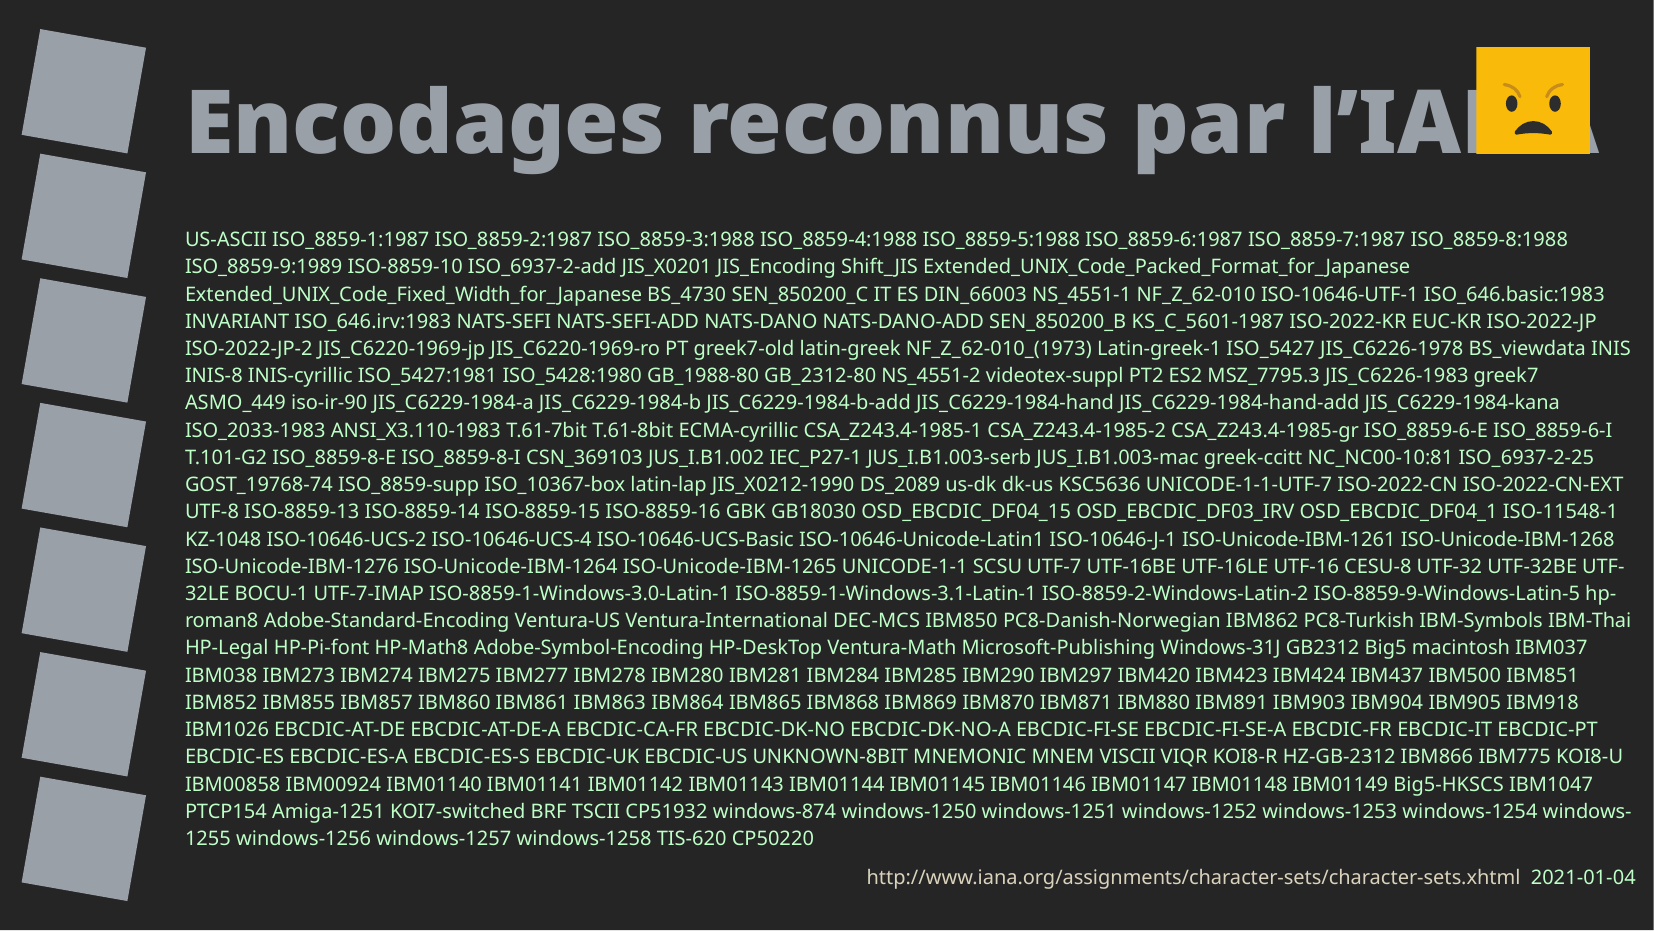

# Encodages reconnus par l’IANA
US-ASCII ISO_8859-1:1987 ISO_8859-2:1987 ISO_8859-3:1988 ISO_8859-4:1988 ISO_8859-5:1988 ISO_8859-6:1987 ISO_8859-7:1987 ISO_8859-8:1988 ISO_8859-9:1989 ISO-8859-10 ISO_6937-2-add JIS_X0201 JIS_Encoding Shift_JIS Extended_UNIX_Code_Packed_Format_for_Japanese Extended_UNIX_Code_Fixed_Width_for_Japanese BS_4730 SEN_850200_C IT ES DIN_66003 NS_4551-1 NF_Z_62-010 ISO-10646-UTF-1 ISO_646.basic:1983 INVARIANT ISO_646.irv:1983 NATS-SEFI NATS-SEFI-ADD NATS-DANO NATS-DANO-ADD SEN_850200_B KS_C_5601-1987 ISO-2022-KR EUC-KR ISO-2022-JP ISO-2022-JP-2 JIS_C6220-1969-jp JIS_C6220-1969-ro PT greek7-old latin-greek NF_Z_62-010_(1973) Latin-greek-1 ISO_5427 JIS_C6226-1978 BS_viewdata INIS INIS-8 INIS-cyrillic ISO_5427:1981 ISO_5428:1980 GB_1988-80 GB_2312-80 NS_4551-2 videotex-suppl PT2 ES2 MSZ_7795.3 JIS_C6226-1983 greek7 ASMO_449 iso-ir-90 JIS_C6229-1984-a JIS_C6229-1984-b JIS_C6229-1984-b-add JIS_C6229-1984-hand JIS_C6229-1984-hand-add JIS_C6229-1984-kana ISO_2033-1983 ANSI_X3.110-1983 T.61-7bit T.61-8bit ECMA-cyrillic CSA_Z243.4-1985-1 CSA_Z243.4-1985-2 CSA_Z243.4-1985-gr ISO_8859-6-E ISO_8859-6-I T.101-G2 ISO_8859-8-E ISO_8859-8-I CSN_369103 JUS_I.B1.002 IEC_P27-1 JUS_I.B1.003-serb JUS_I.B1.003-mac greek-ccitt NC_NC00-10:81 ISO_6937-2-25 GOST_19768-74 ISO_8859-supp ISO_10367-box latin-lap JIS_X0212-1990 DS_2089 us-dk dk-us KSC5636 UNICODE-1-1-UTF-7 ISO-2022-CN ISO-2022-CN-EXT UTF-8 ISO-8859-13 ISO-8859-14 ISO-8859-15 ISO-8859-16 GBK GB18030 OSD_EBCDIC_DF04_15 OSD_EBCDIC_DF03_IRV OSD_EBCDIC_DF04_1 ISO-11548-1 KZ-1048 ISO-10646-UCS-2 ISO-10646-UCS-4 ISO-10646-UCS-Basic ISO-10646-Unicode-Latin1 ISO-10646-J-1 ISO-Unicode-IBM-1261 ISO-Unicode-IBM-1268 ISO-Unicode-IBM-1276 ISO-Unicode-IBM-1264 ISO-Unicode-IBM-1265 UNICODE-1-1 SCSU UTF-7 UTF-16BE UTF-16LE UTF-16 CESU-8 UTF-32 UTF-32BE UTF-32LE BOCU-1 UTF-7-IMAP ISO-8859-1-Windows-3.0-Latin-1 ISO-8859-1-Windows-3.1-Latin-1 ISO-8859-2-Windows-Latin-2 ISO-8859-9-Windows-Latin-5 hp-roman8 Adobe-Standard-Encoding Ventura-US Ventura-International DEC-MCS IBM850 PC8-Danish-Norwegian IBM862 PC8-Turkish IBM-Symbols IBM-Thai HP-Legal HP-Pi-font HP-Math8 Adobe-Symbol-Encoding HP-DeskTop Ventura-Math Microsoft-Publishing Windows-31J GB2312 Big5 macintosh IBM037 IBM038 IBM273 IBM274 IBM275 IBM277 IBM278 IBM280 IBM281 IBM284 IBM285 IBM290 IBM297 IBM420 IBM423 IBM424 IBM437 IBM500 IBM851 IBM852 IBM855 IBM857 IBM860 IBM861 IBM863 IBM864 IBM865 IBM868 IBM869 IBM870 IBM871 IBM880 IBM891 IBM903 IBM904 IBM905 IBM918 IBM1026 EBCDIC-AT-DE EBCDIC-AT-DE-A EBCDIC-CA-FR EBCDIC-DK-NO EBCDIC-DK-NO-A EBCDIC-FI-SE EBCDIC-FI-SE-A EBCDIC-FR EBCDIC-IT EBCDIC-PT EBCDIC-ES EBCDIC-ES-A EBCDIC-ES-S EBCDIC-UK EBCDIC-US UNKNOWN-8BIT MNEMONIC MNEM VISCII VIQR KOI8-R HZ-GB-2312 IBM866 IBM775 KOI8-U IBM00858 IBM00924 IBM01140 IBM01141 IBM01142 IBM01143 IBM01144 IBM01145 IBM01146 IBM01147 IBM01148 IBM01149 Big5-HKSCS IBM1047 PTCP154 Amiga-1251 KOI7-switched BRF TSCII CP51932 windows-874 windows-1250 windows-1251 windows-1252 windows-1253 windows-1254 windows-1255 windows-1256 windows-1257 windows-1258 TIS-620 CP50220
http://www.iana.org/assignments/character-sets/character-sets.xhtml 2021-01-04